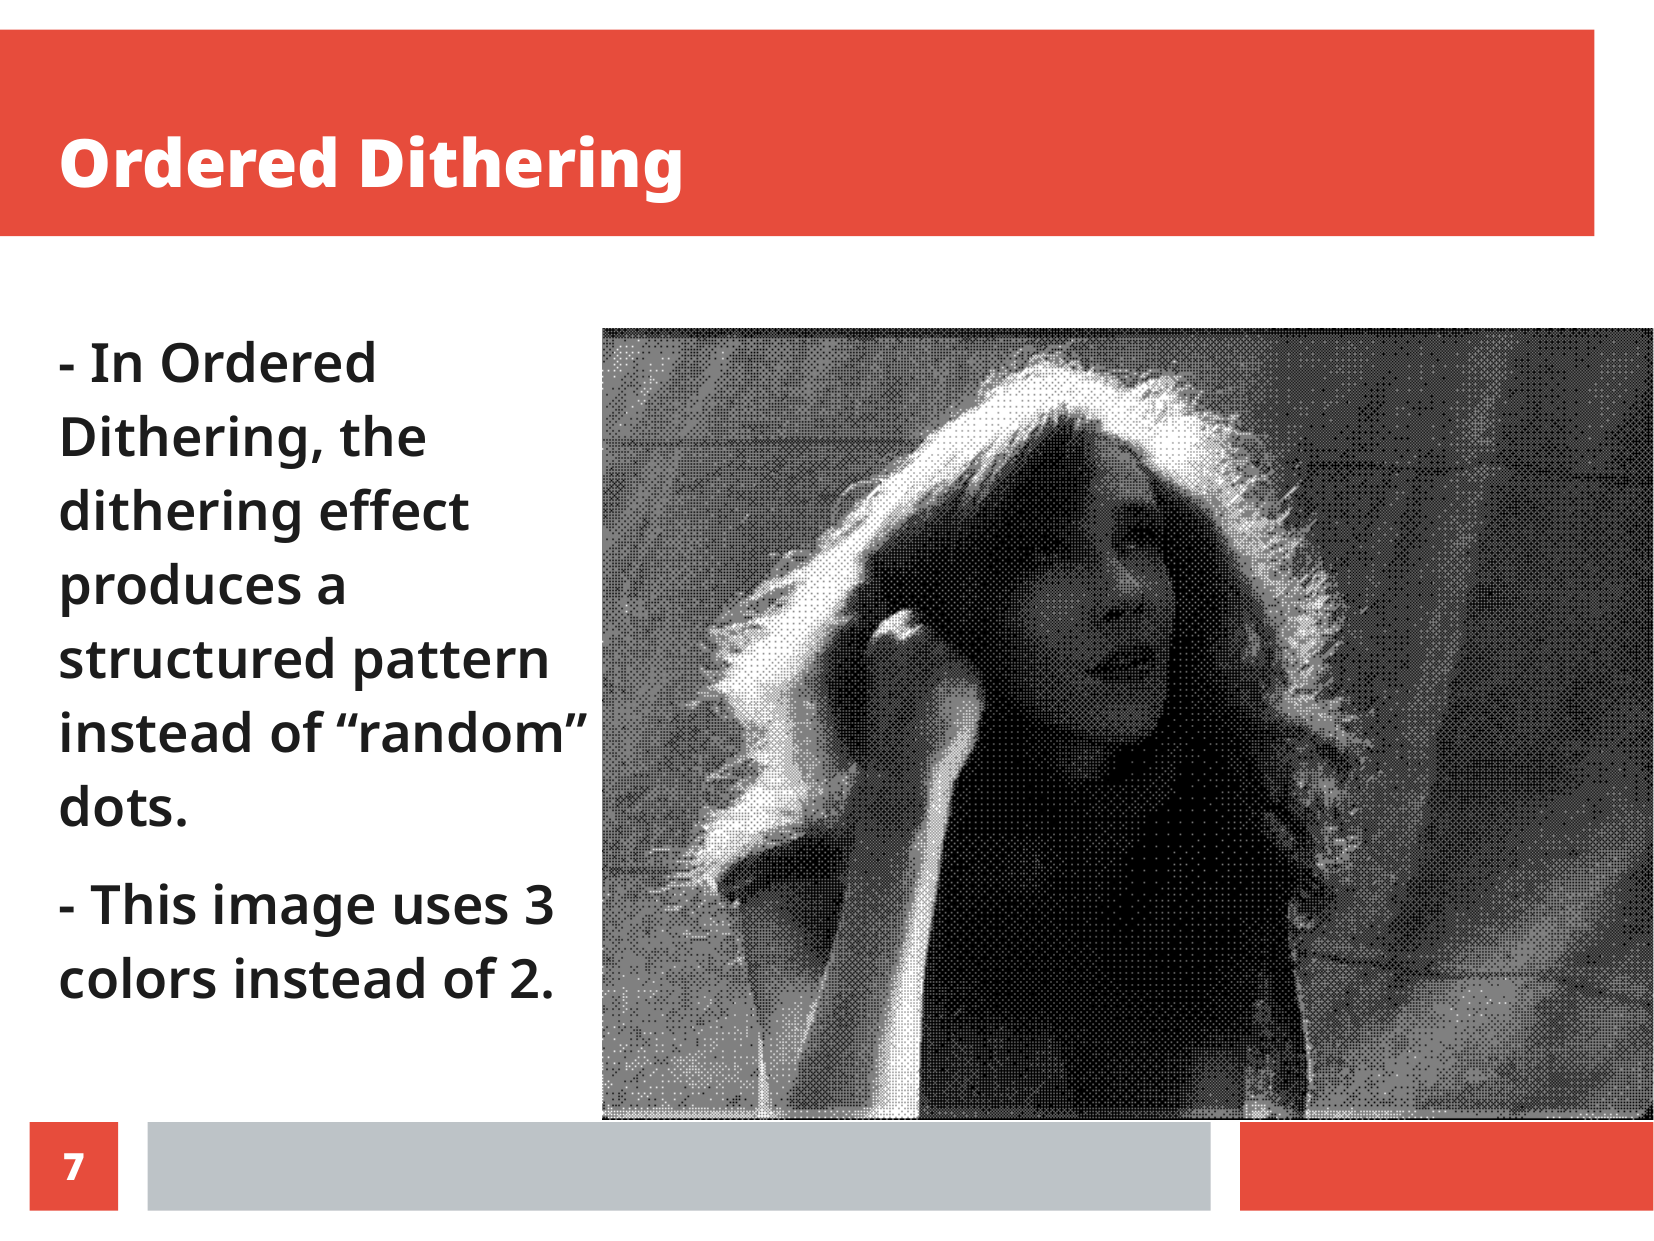

# Ordered Dithering
- In Ordered Dithering, the dithering effect produces a structured pattern instead of “random” dots.
- This image uses 3 colors instead of 2.
7